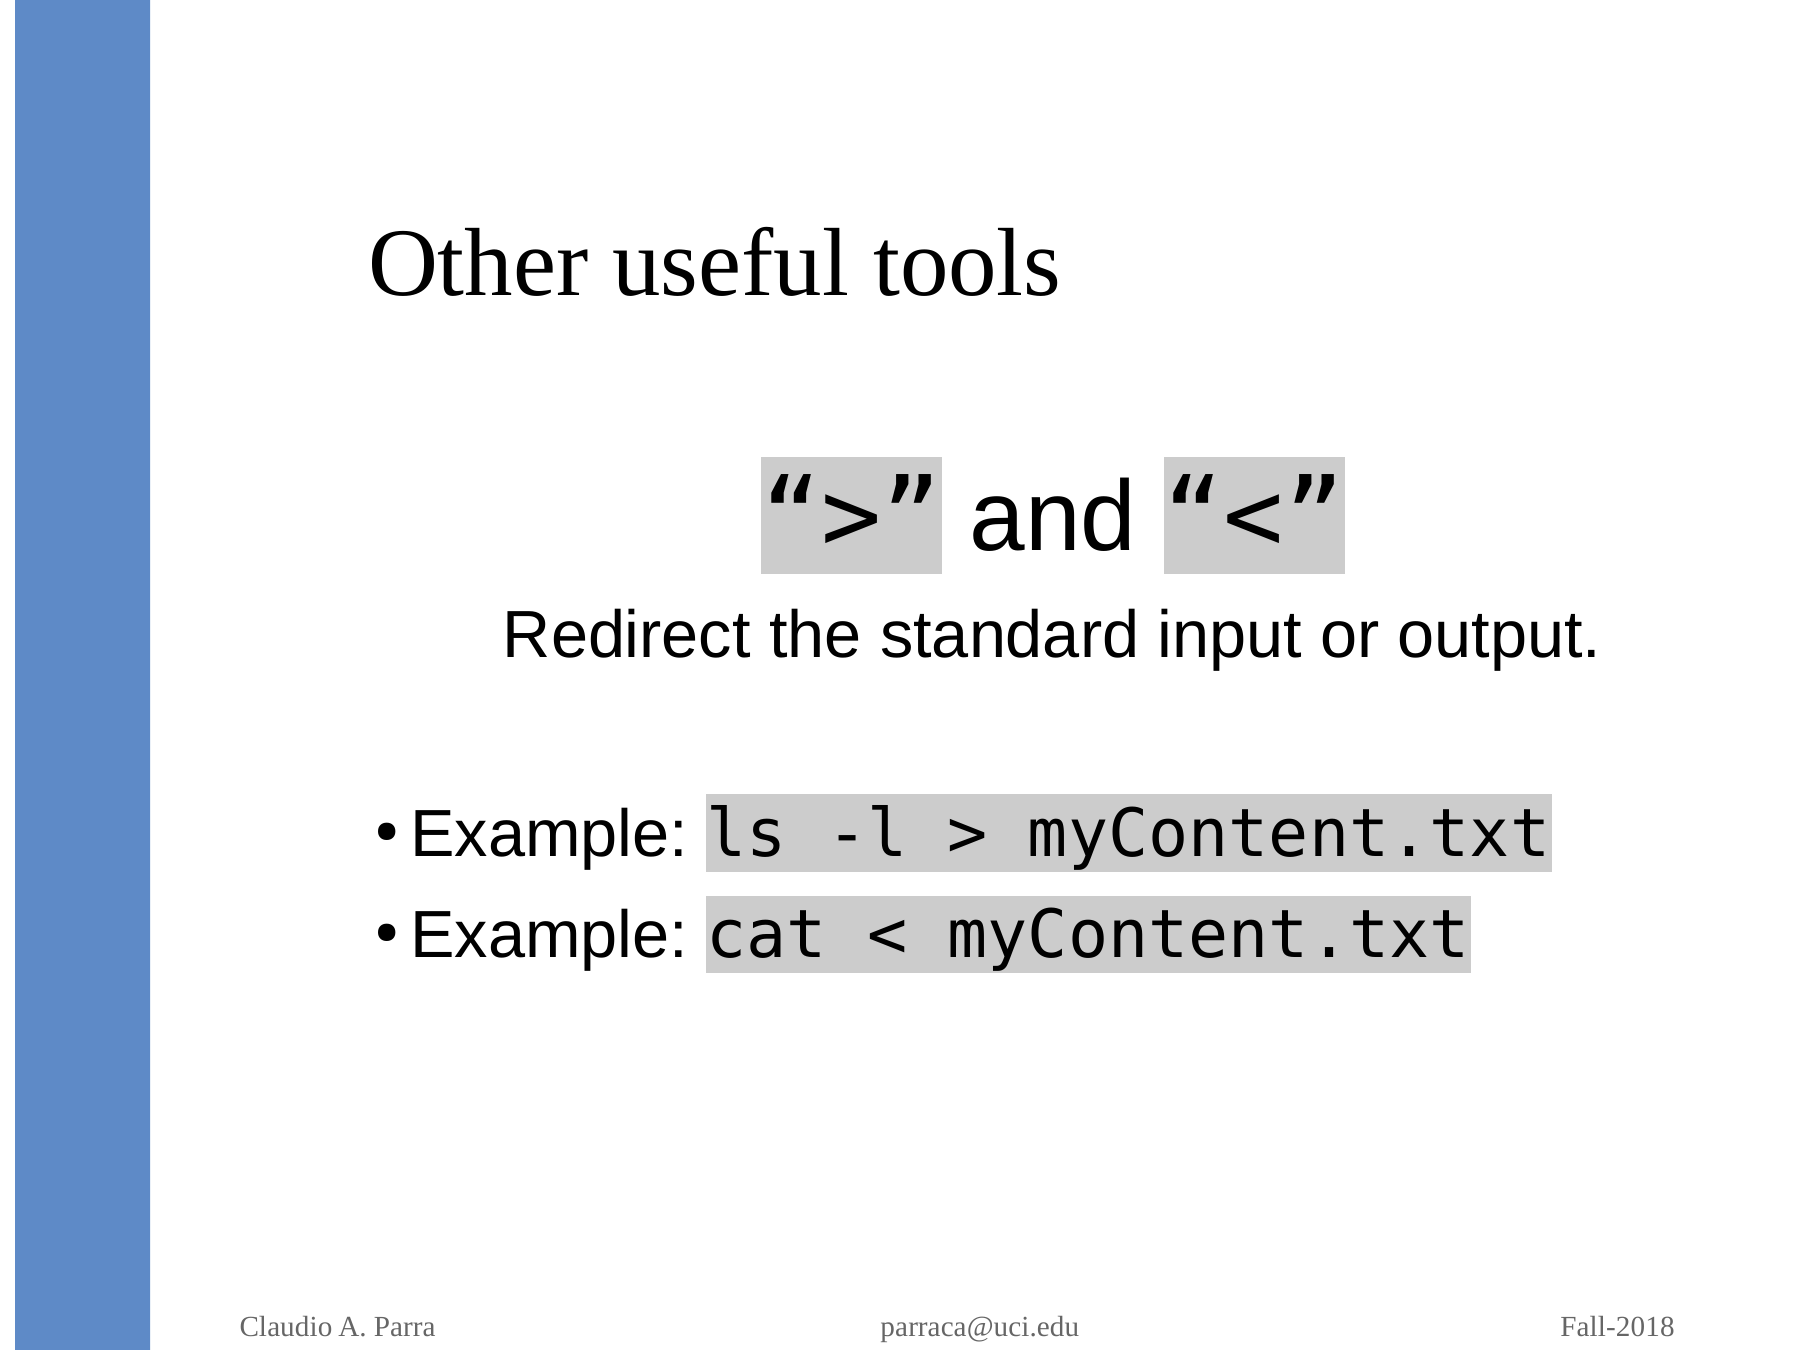

# Other useful tools
“>” and “<”
Redirect the standard input or output.
Example: ls -l > myContent.txt
Example: cat < myContent.txt